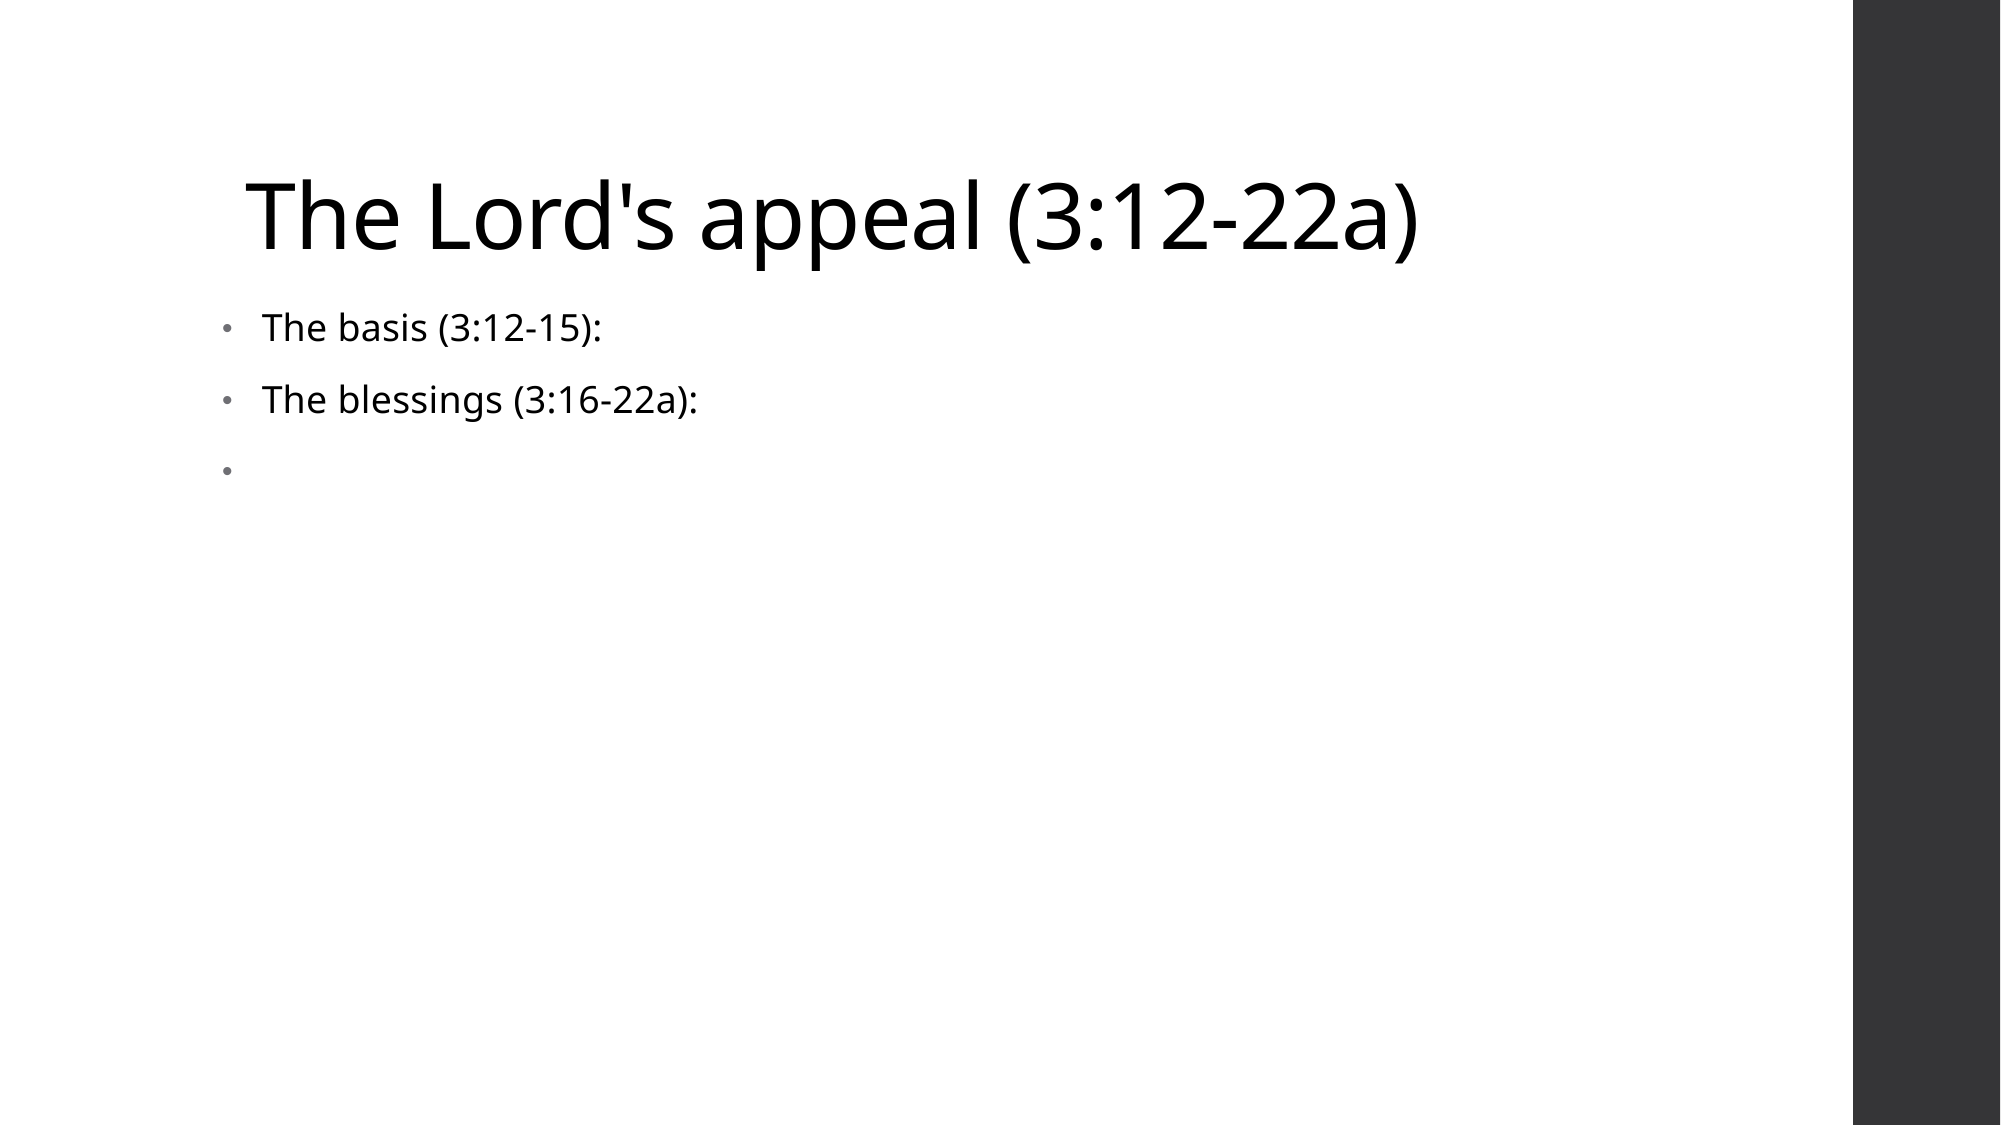

# The Lord's appeal (3:12-22a)
 The basis (3:12-15):
 The blessings (3:16-22a):